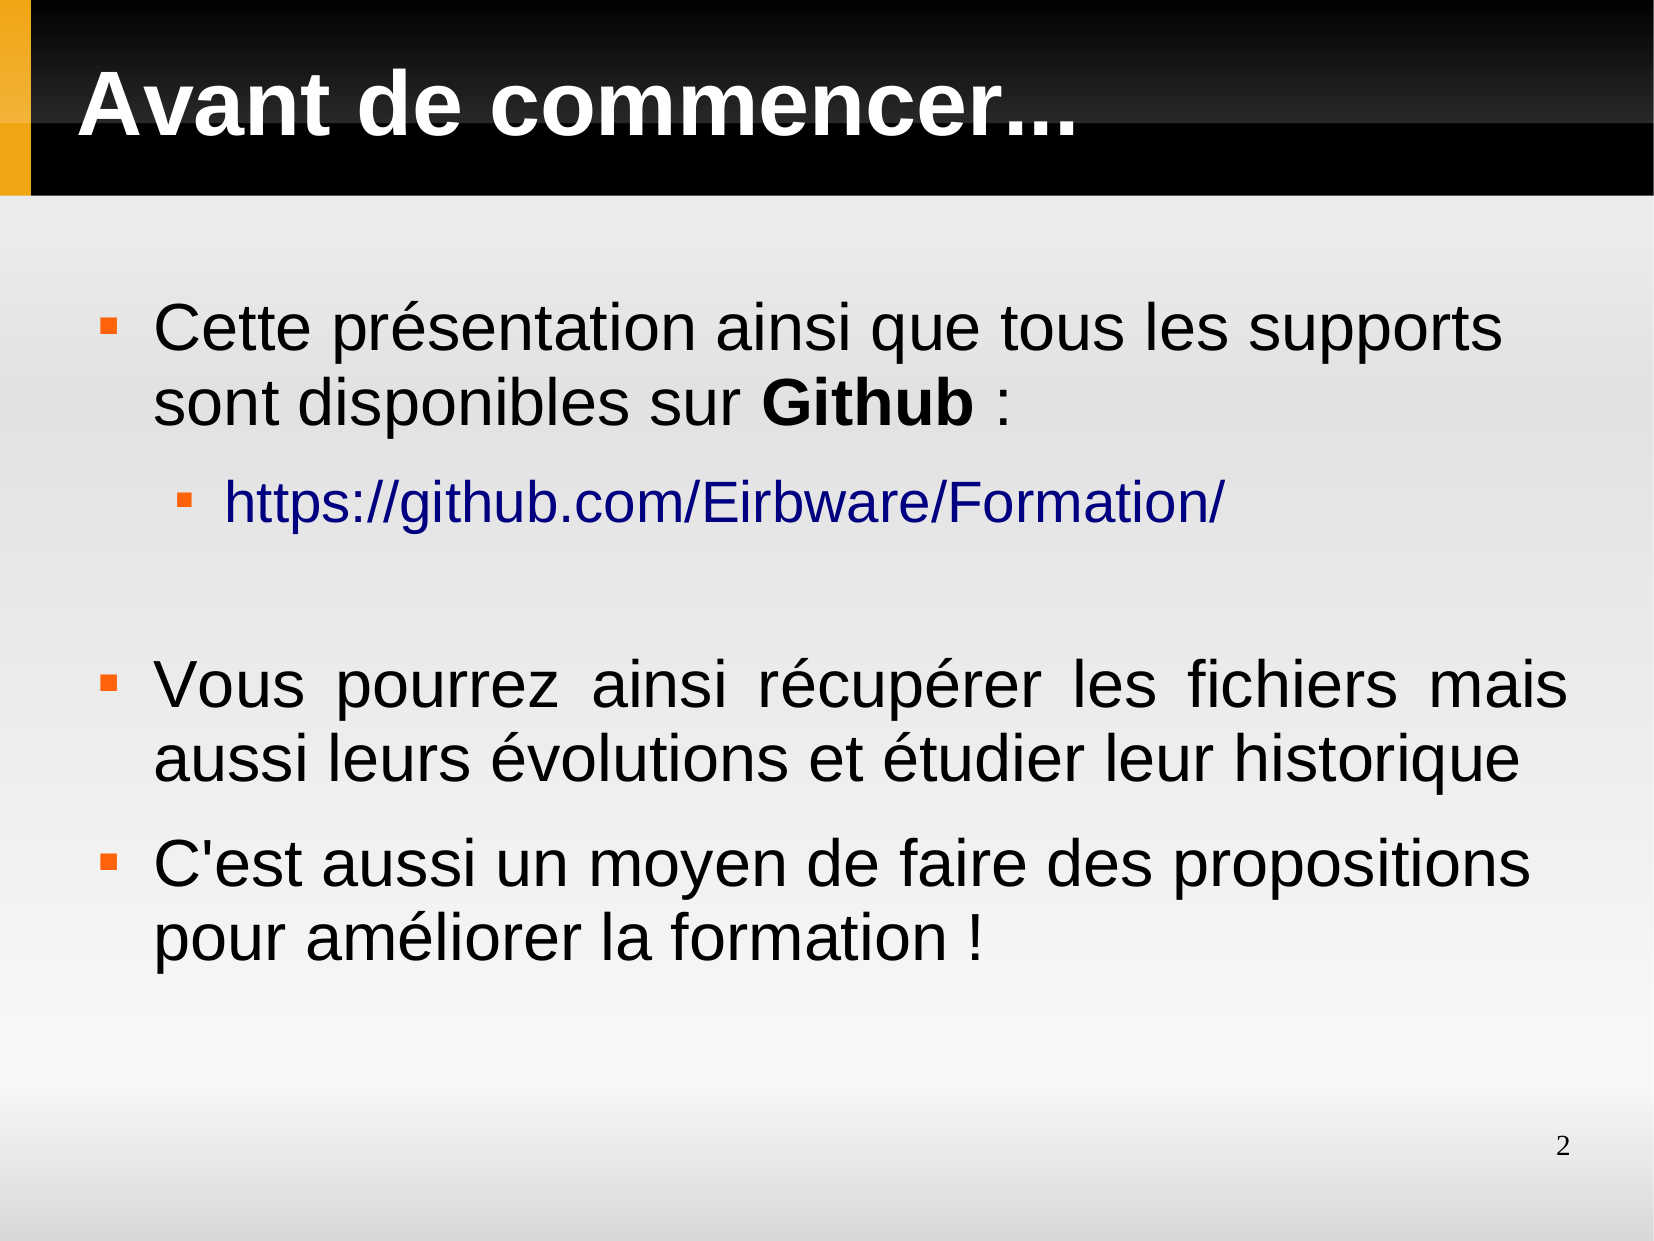

# Avant de commencer...
Cette présentation ainsi que tous les supports sont disponibles sur Github :
https://github.com/Eirbware/Formation/
Vous pourrez ainsi récupérer les fichiers mais aussi leurs évolutions et étudier leur historique
C'est aussi un moyen de faire des propositions pour améliorer la formation !
2